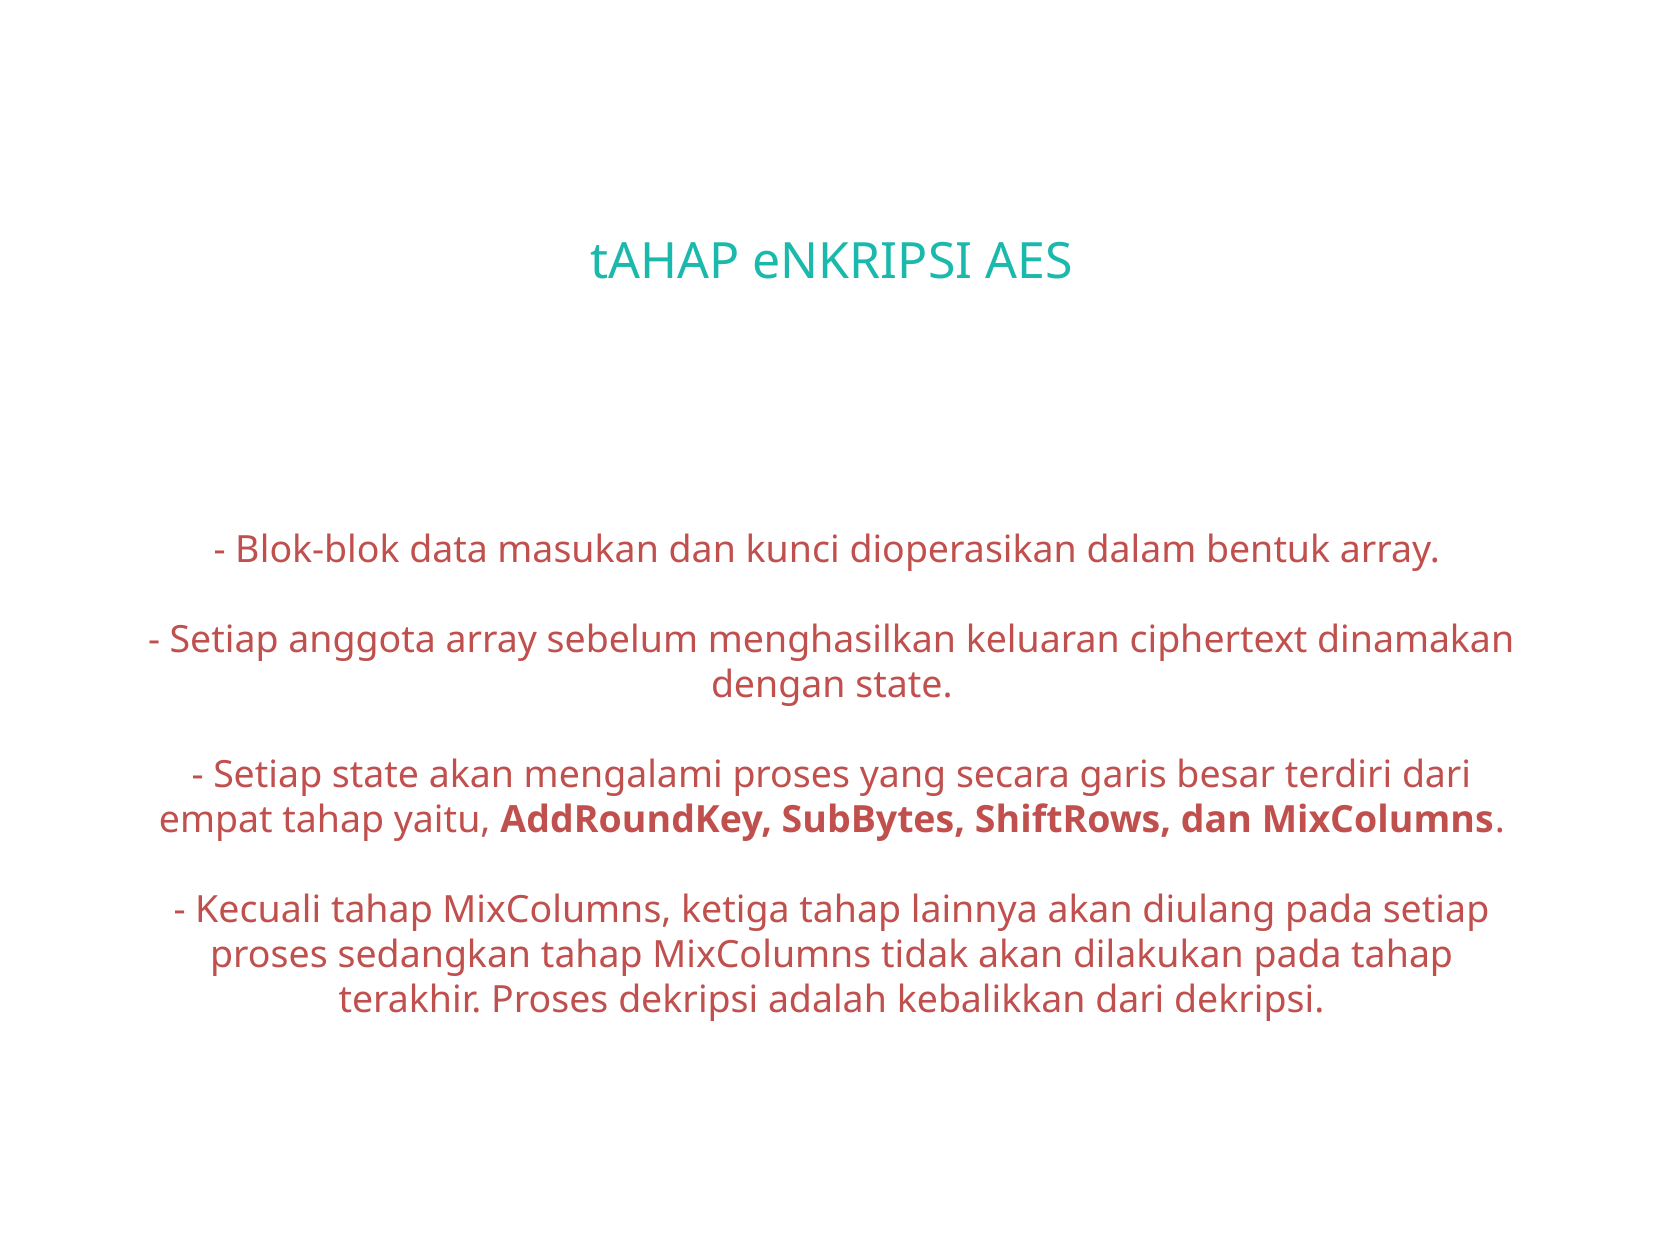

# tAHAP eNKRIPSI AES
- Blok-blok data masukan dan kunci dioperasikan dalam bentuk array.
- Setiap anggota array sebelum menghasilkan keluaran ciphertext dinamakan dengan state.
- Setiap state akan mengalami proses yang secara garis besar terdiri dari empat tahap yaitu, AddRoundKey, SubBytes, ShiftRows, dan MixColumns.
- Kecuali tahap MixColumns, ketiga tahap lainnya akan diulang pada setiap proses sedangkan tahap MixColumns tidak akan dilakukan pada tahap terakhir. Proses dekripsi adalah kebalikkan dari dekripsi.